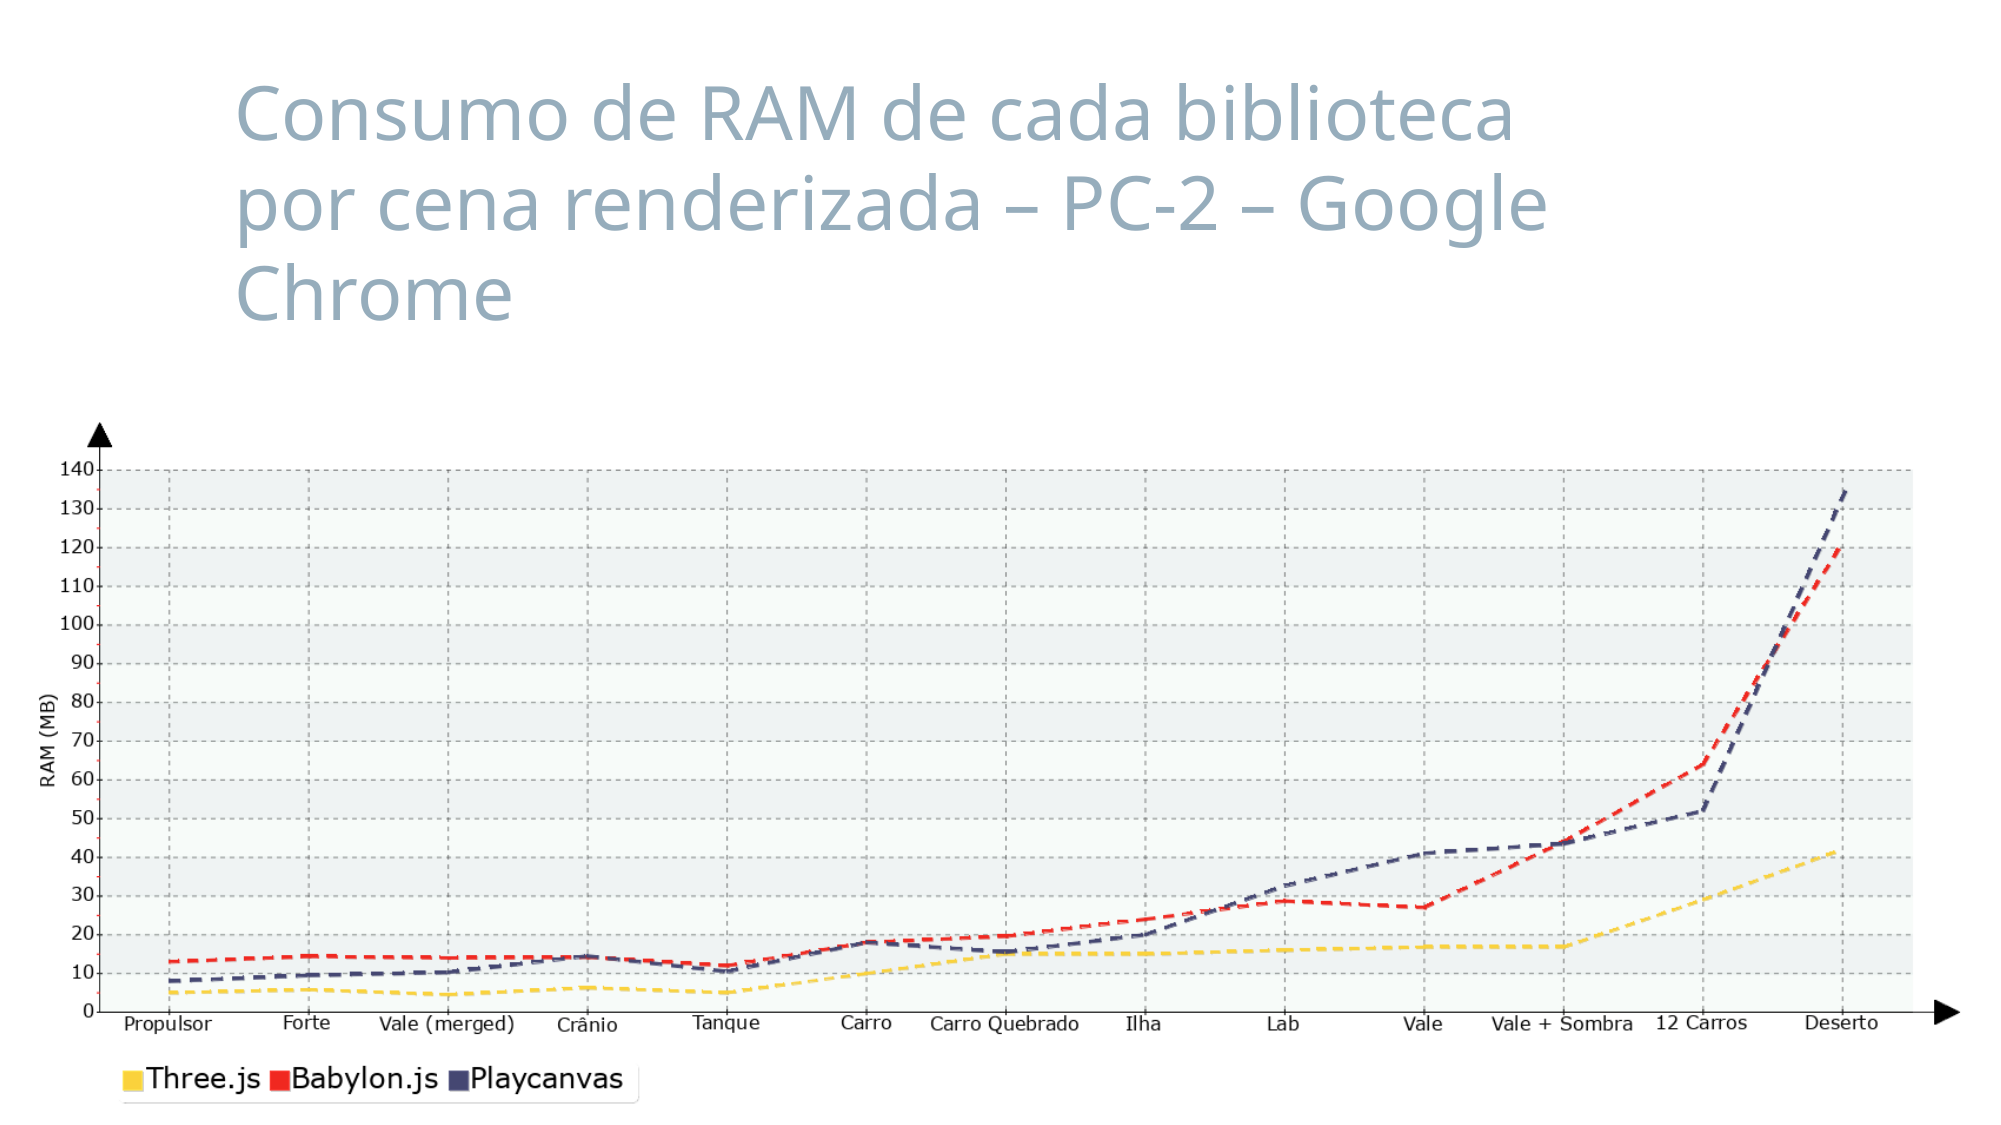

# Consumo de RAM de cada biblioteca por cena renderizada – PC-2 – Google Chrome